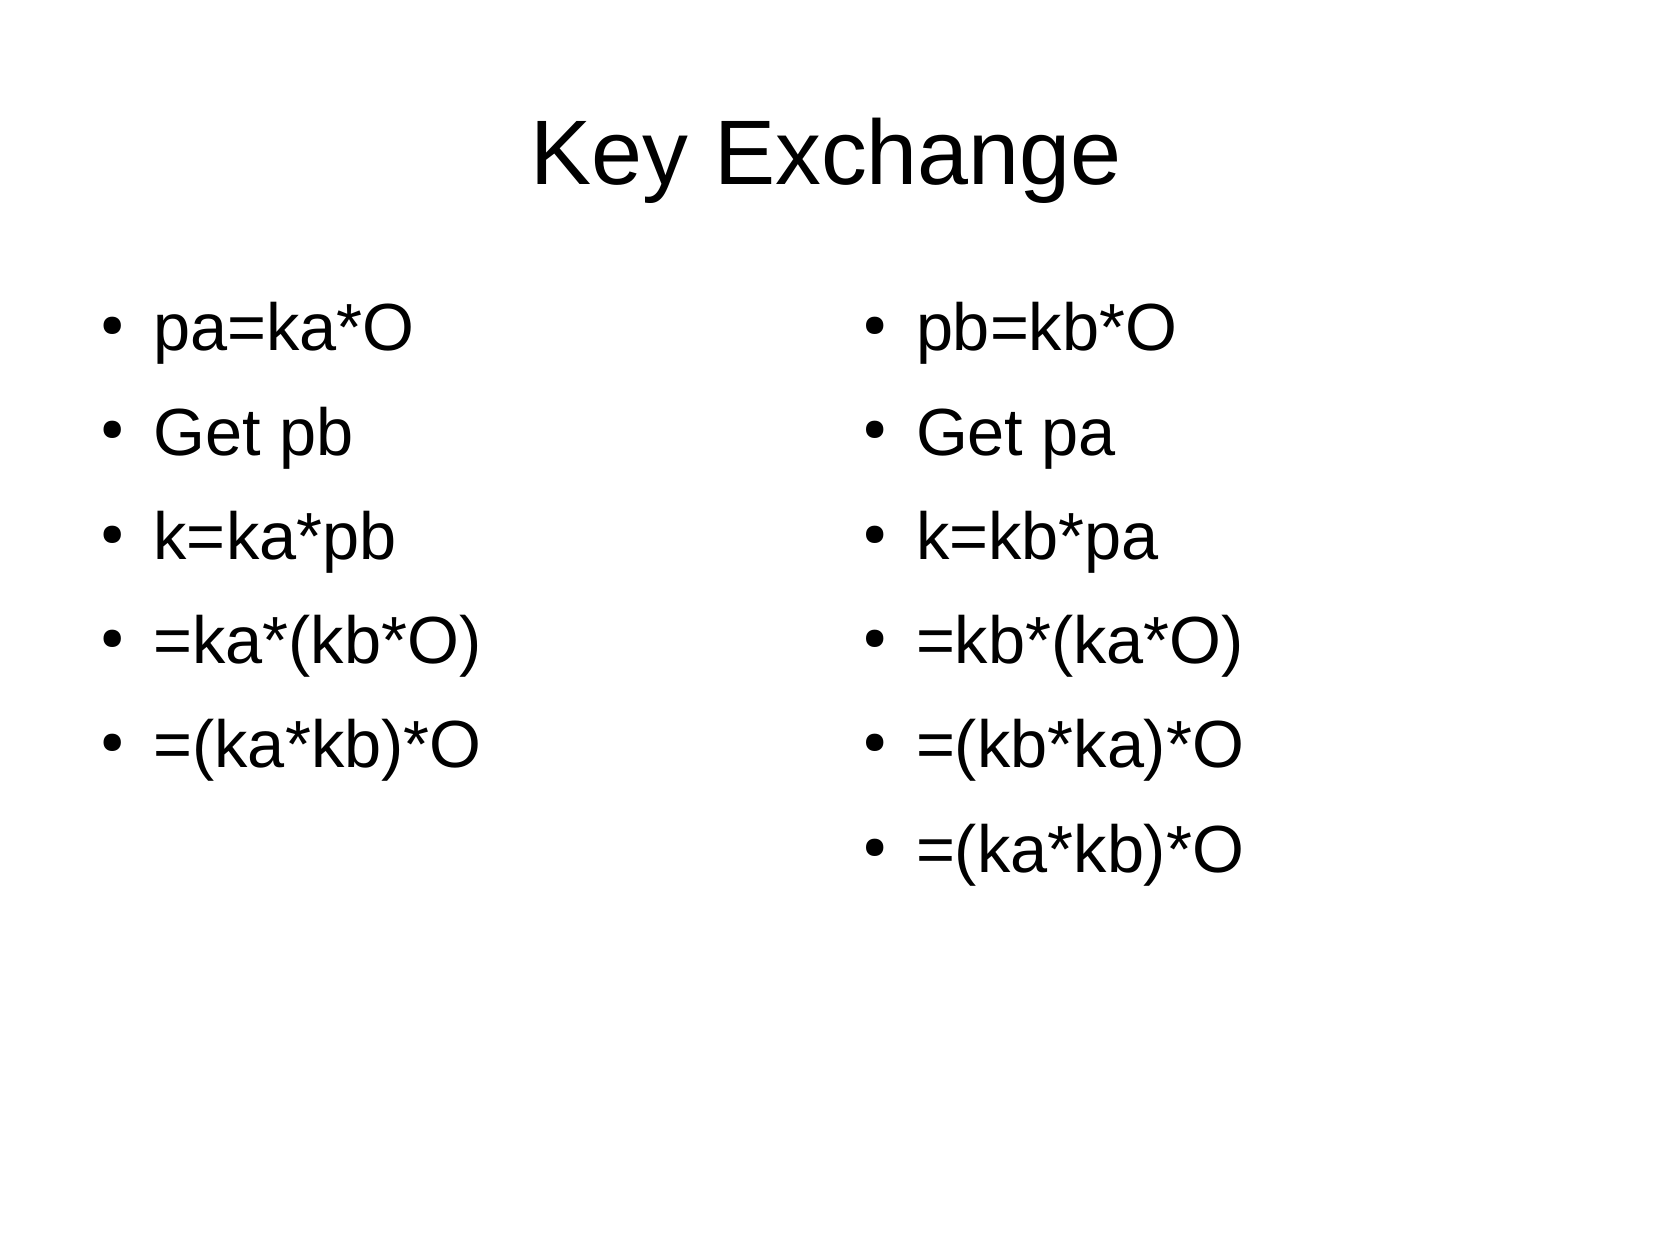

# Key Exchange
pa=ka*O
Get pb
k=ka*pb
=ka*(kb*O)
=(ka*kb)*O
pb=kb*O
Get pa
k=kb*pa
=kb*(ka*O)
=(kb*ka)*O
=(ka*kb)*O